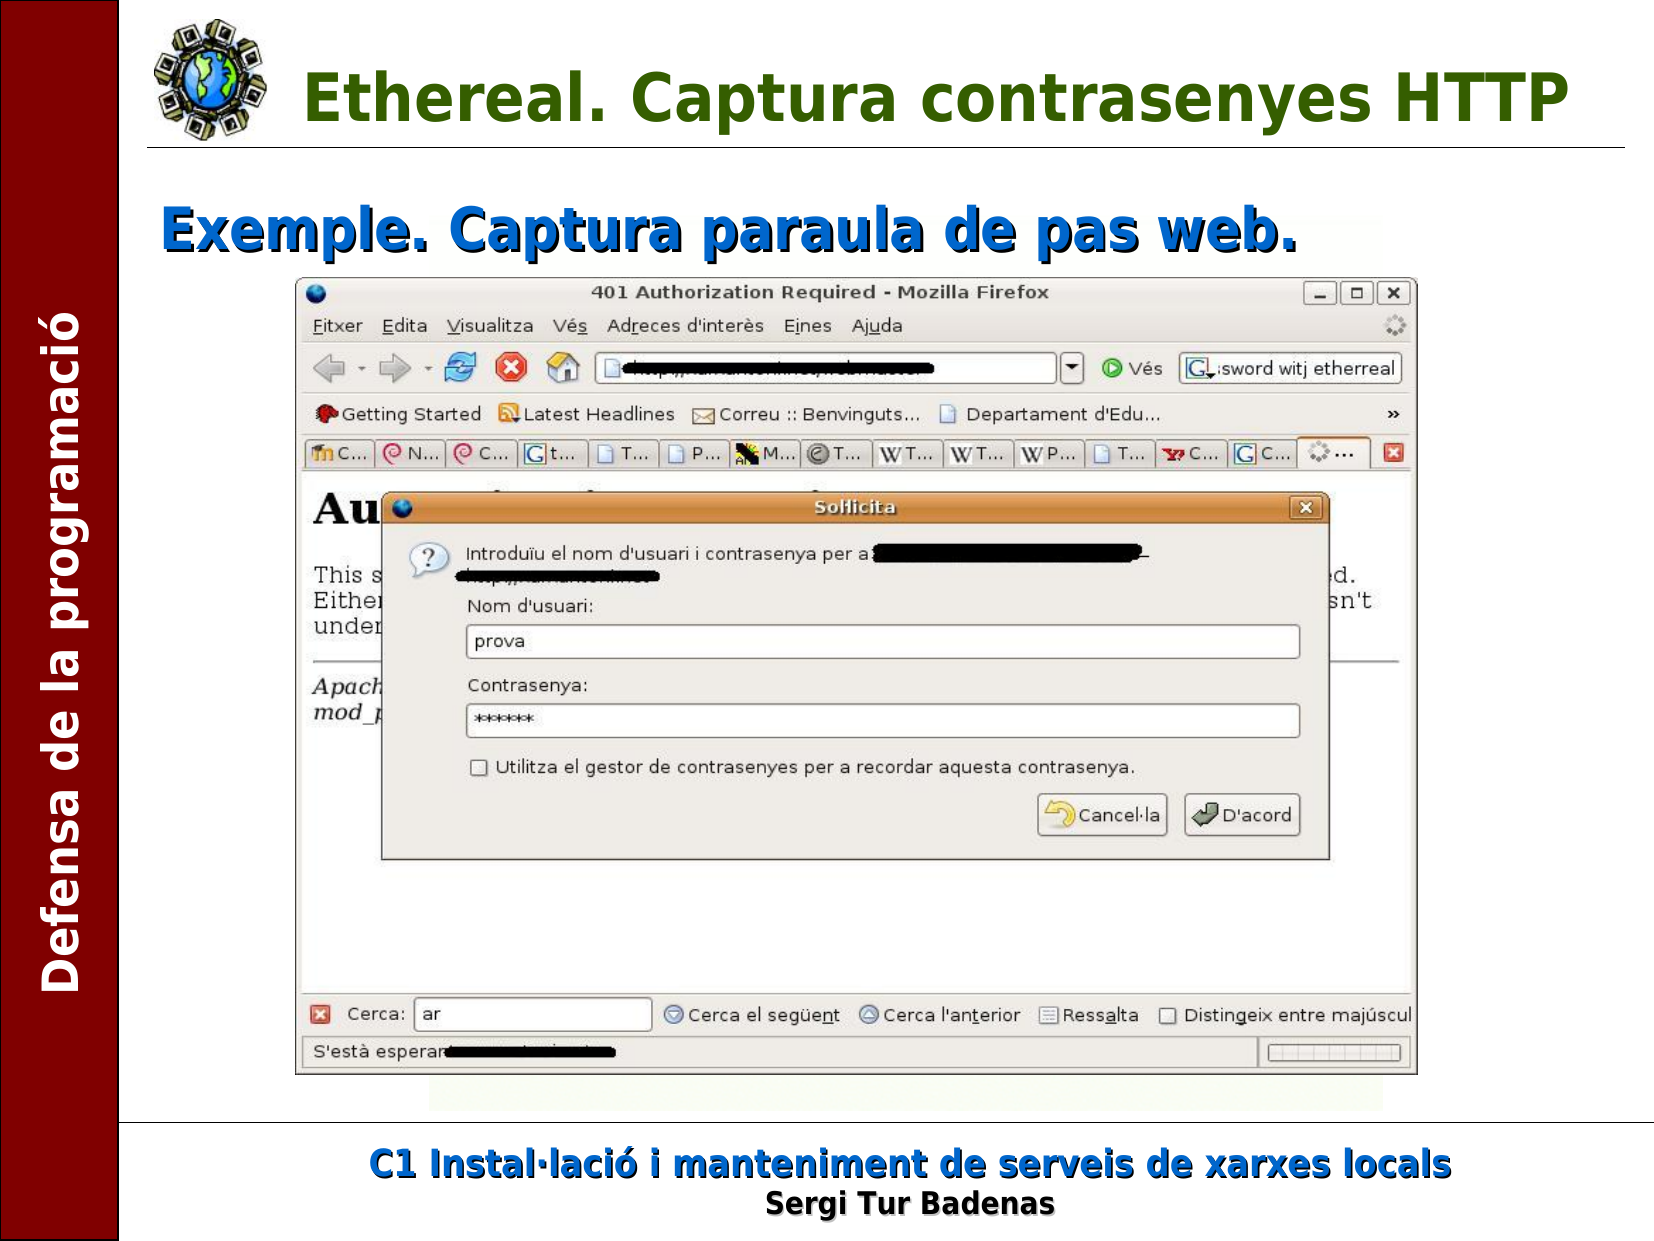

# Ethereal. Captura contrasenyes HTTP
Exemple. Captura paraula de pas web.